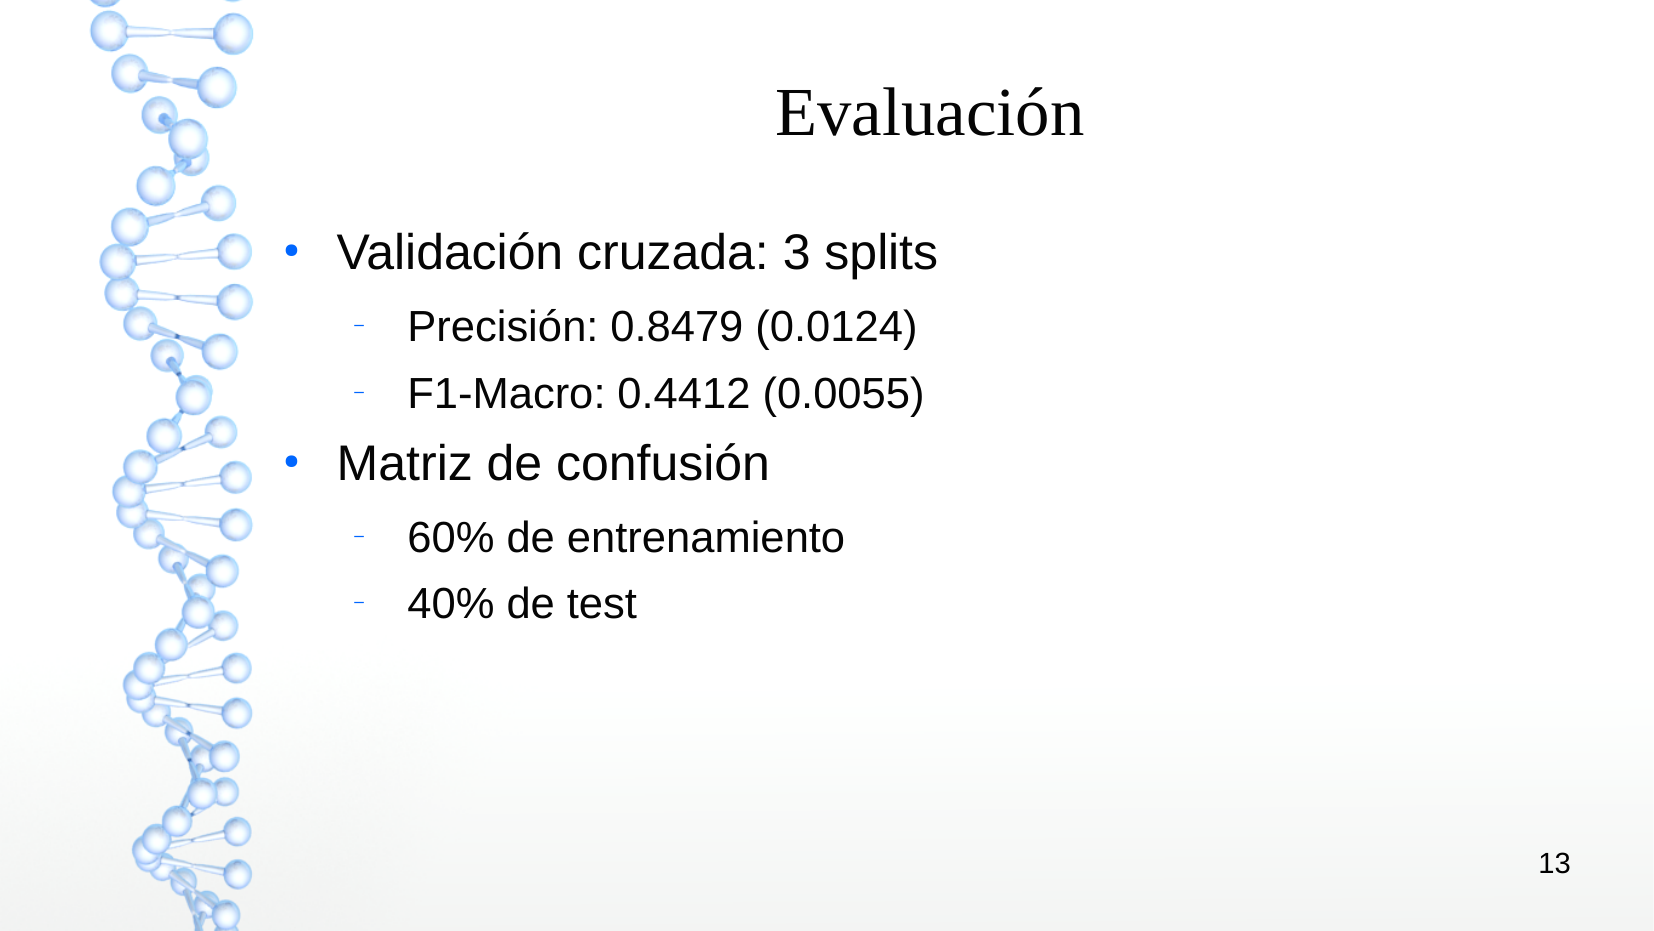

# Evaluación
Validación cruzada: 3 splits
Precisión: 0.8479 (0.0124)
F1-Macro: 0.4412 (0.0055)
Matriz de confusión
60% de entrenamiento
40% de test
13